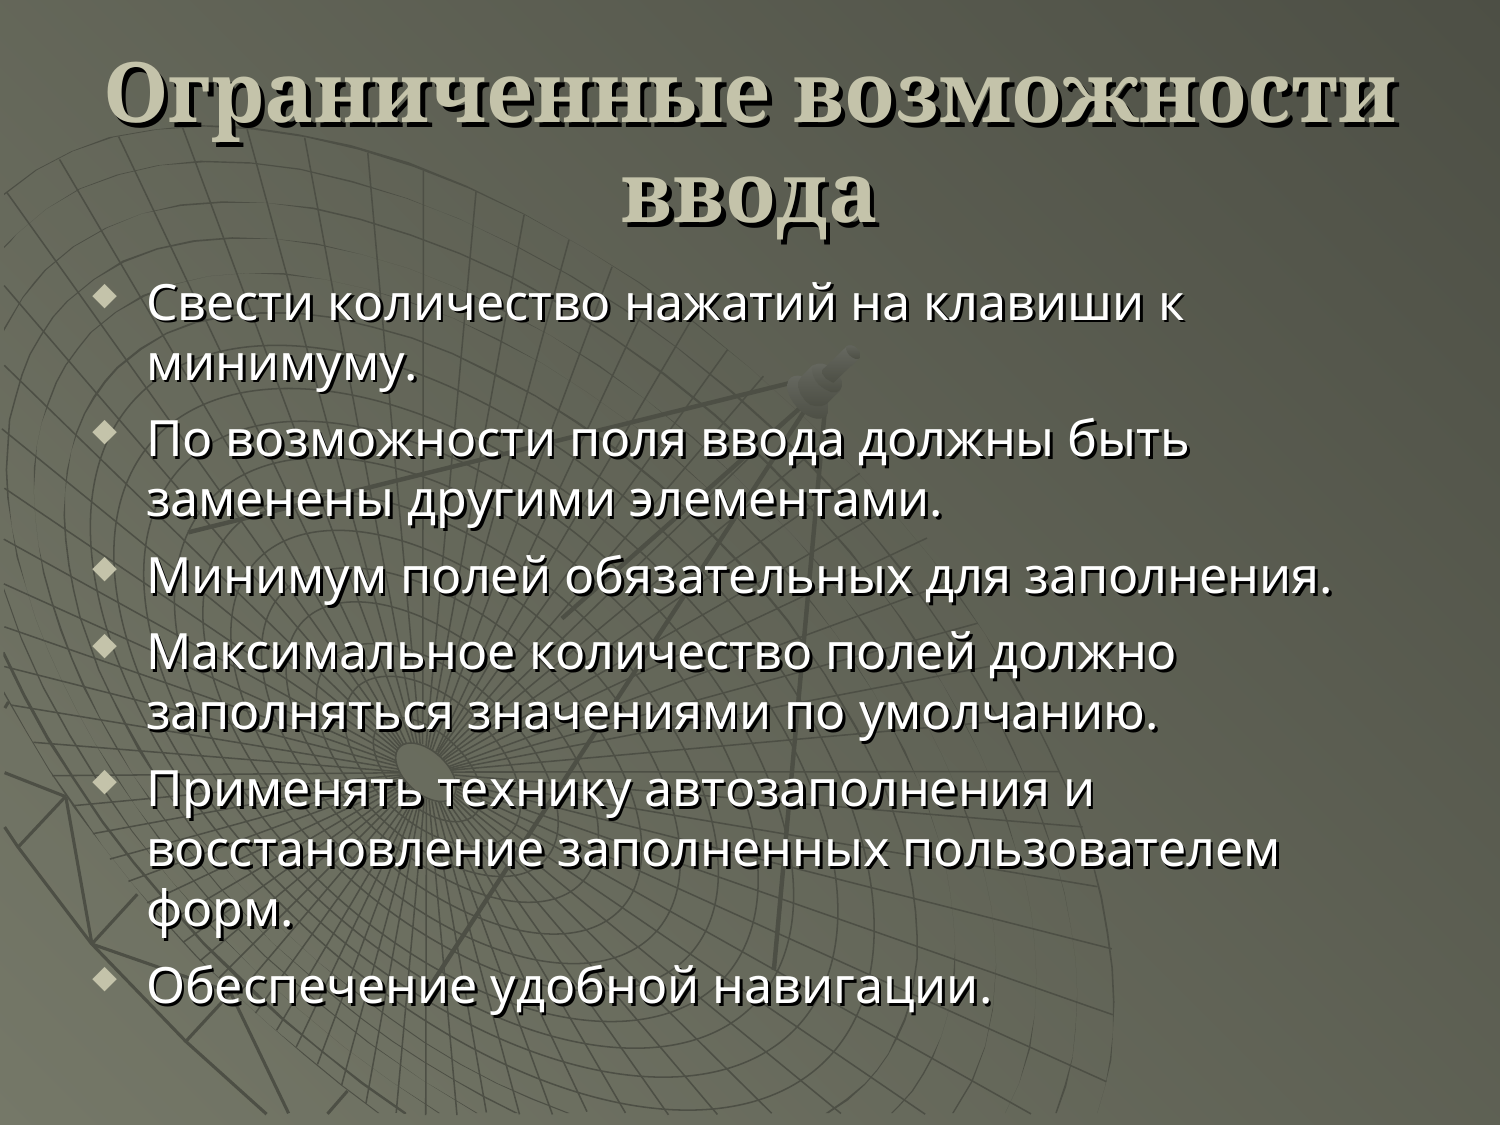

# Ограниченные возможности ввода
Свести количество нажатий на клавиши к минимуму.
По возможности поля ввода должны быть заменены другими элементами.
Минимум полей обязательных для заполнения.
Максимальное количество полей должно заполняться значениями по умолчанию.
Применять технику автозаполнения и восстановление заполненных пользователем форм.
Обеспечение удобной навигации.